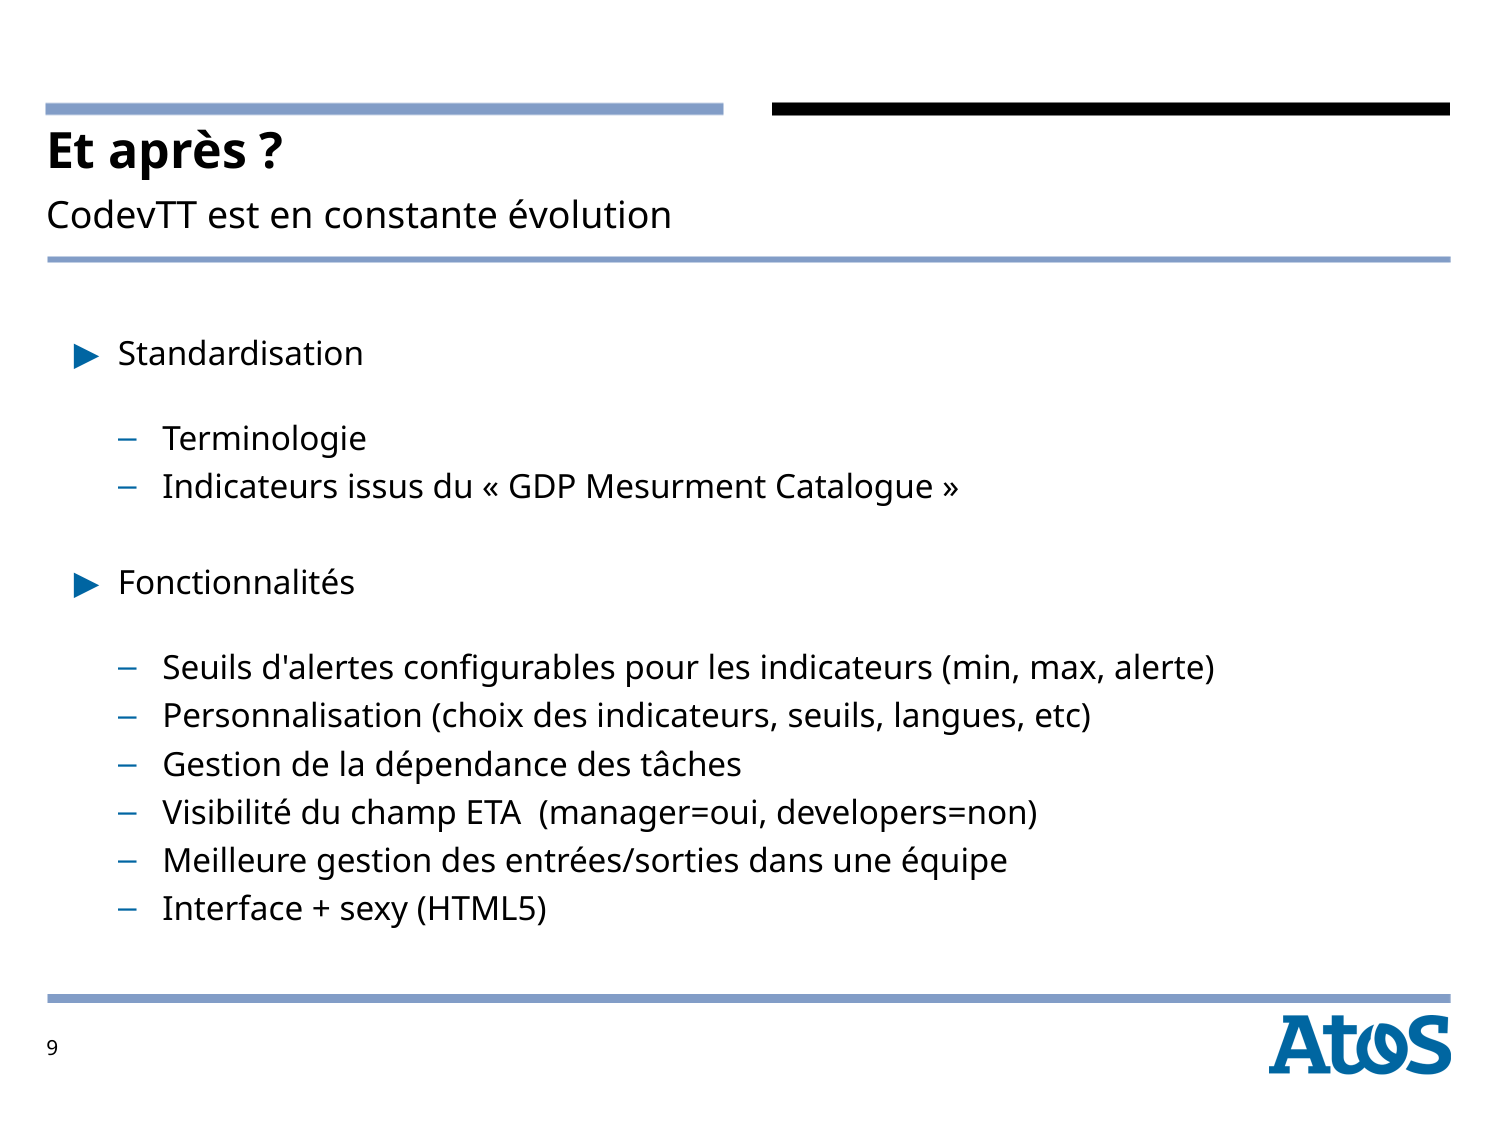

# Et après ?
CodevTT est en constante évolution
Standardisation
Terminologie
Indicateurs issus du « GDP Mesurment Catalogue »
Fonctionnalités
Seuils d'alertes configurables pour les indicateurs (min, max, alerte)
Personnalisation (choix des indicateurs, seuils, langues, etc)
Gestion de la dépendance des tâches
Visibilité du champ ETA (manager=oui, developers=non)
Meilleure gestion des entrées/sorties dans une équipe
Interface + sexy (HTML5)
9